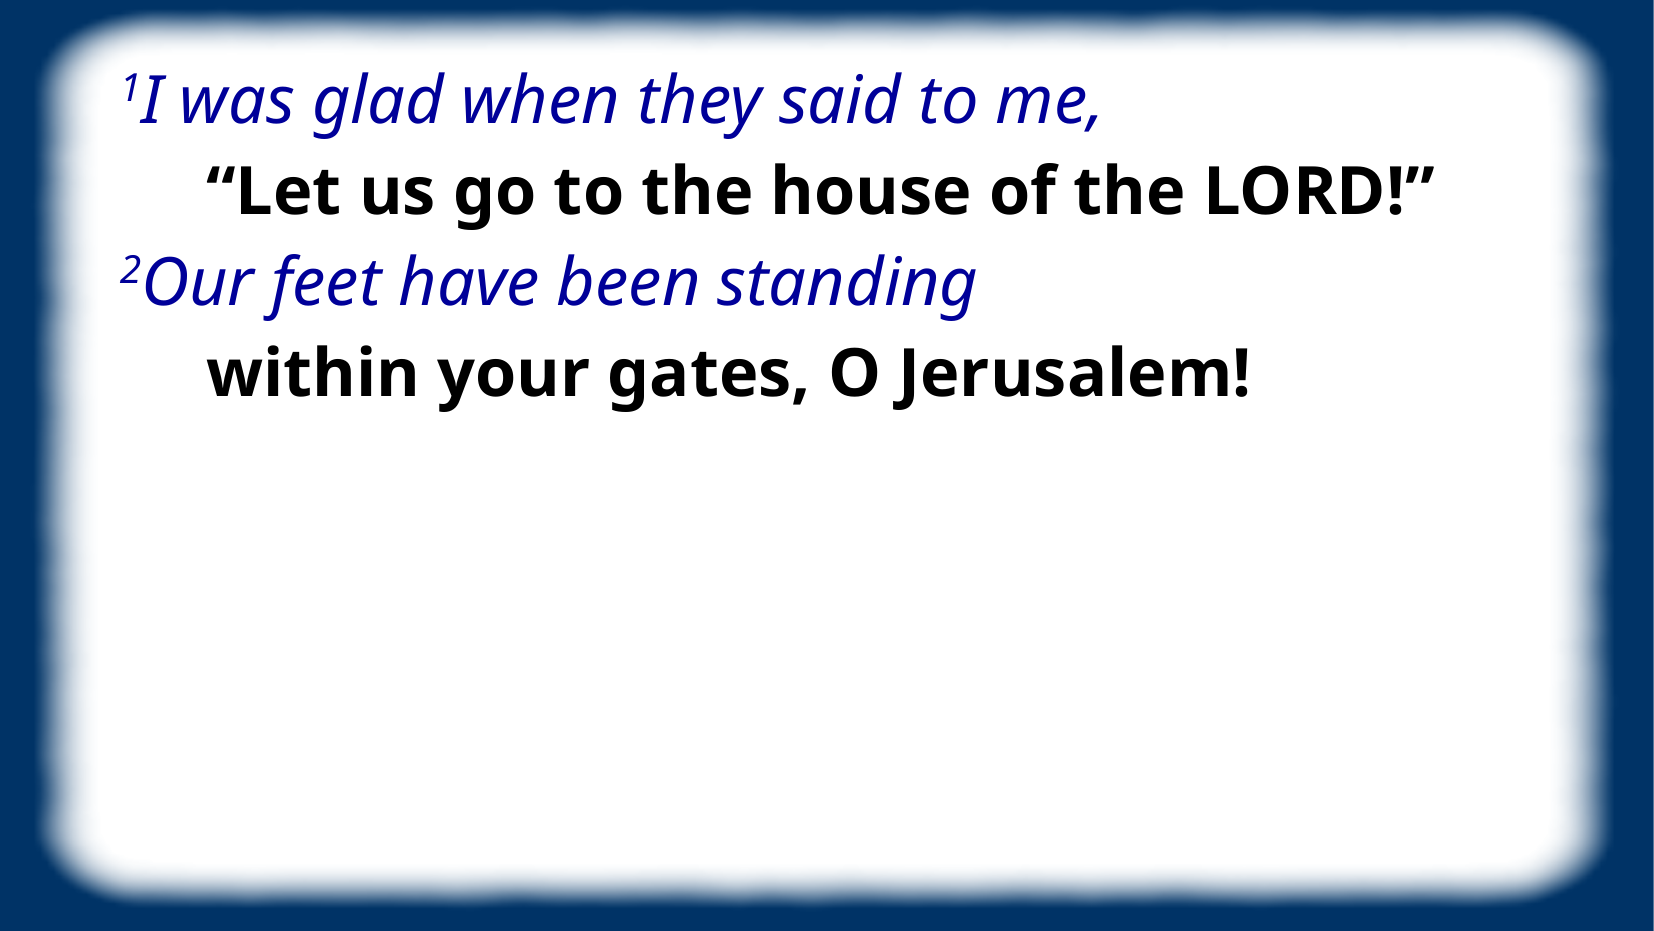

1I was glad when they said to me,
 “Let us go to the house of the LORD!”
2Our feet have been standing
 within your gates, O Jerusalem!